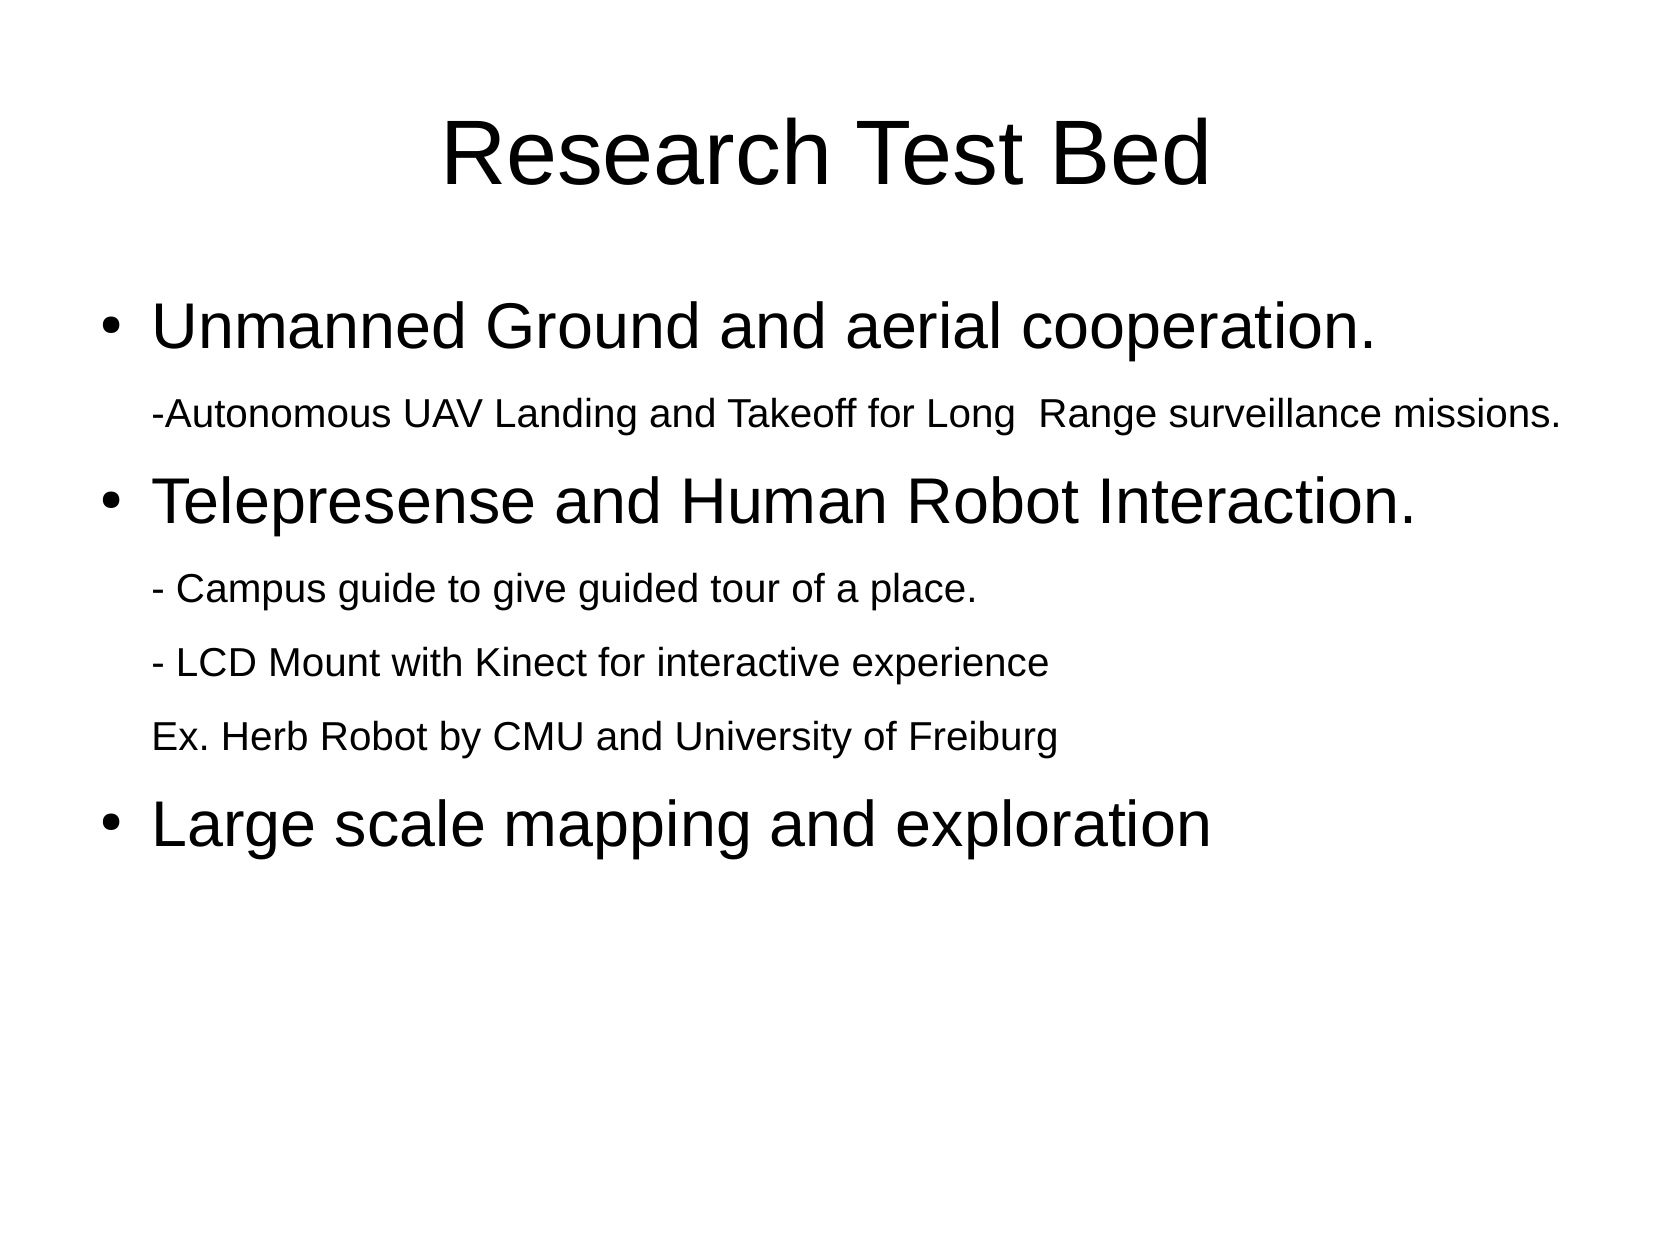

# Research Test Bed
Unmanned Ground and aerial cooperation.
-Autonomous UAV Landing and Takeoff for Long Range surveillance missions.
Telepresense and Human Robot Interaction.
- Campus guide to give guided tour of a place.
- LCD Mount with Kinect for interactive experience
Ex. Herb Robot by CMU and University of Freiburg
Large scale mapping and exploration